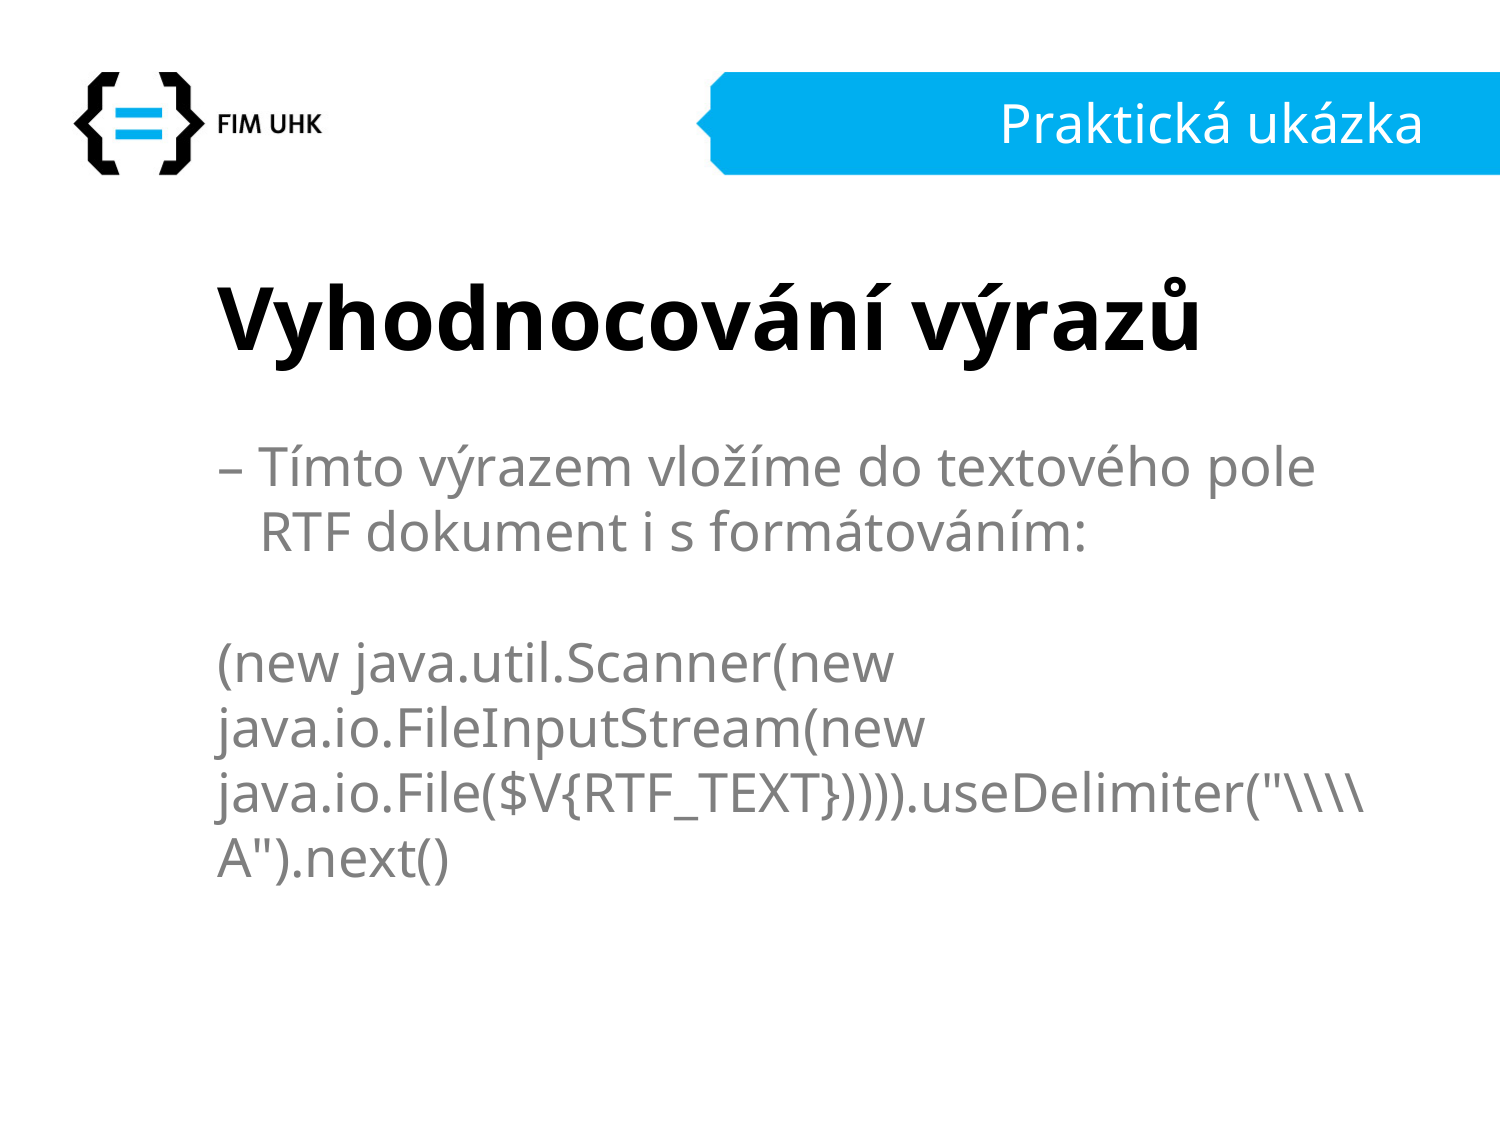

# Praktická ukázka
Vyhodnocování výrazů
– Tímto výrazem vložíme do textového pole
 RTF dokument i s formátováním:
(new java.util.Scanner(new java.io.FileInputStream(new java.io.File($V{RTF_TEXT})))).useDelimiter("\\\\A").next()